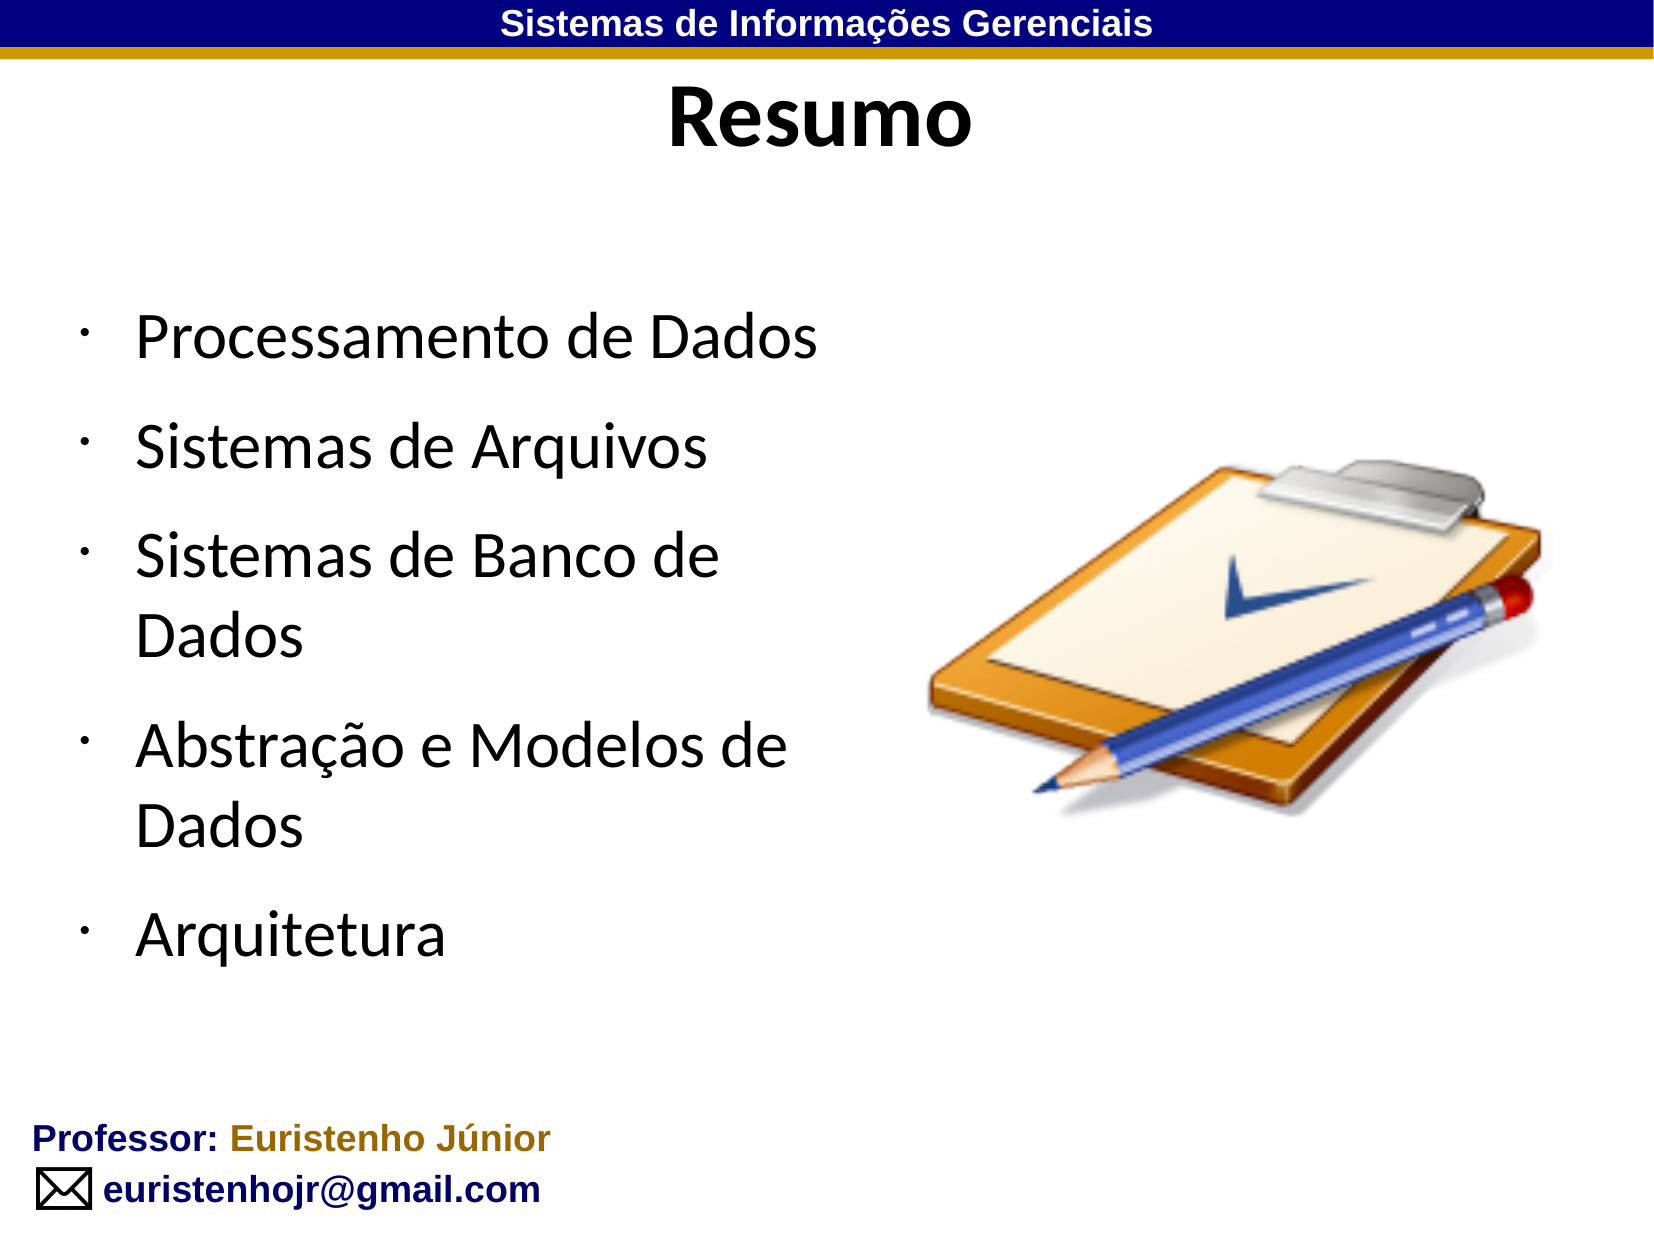

Empreendedorismo
Sistemas de Informações Gerenciais
# Resumo
Processamento de Dados
Sistemas de Arquivos
Sistemas de Banco de Dados
Abstração e Modelos de Dados
Arquitetura
Professor: Euristenho Júnior
euristenhojr@gmail.com